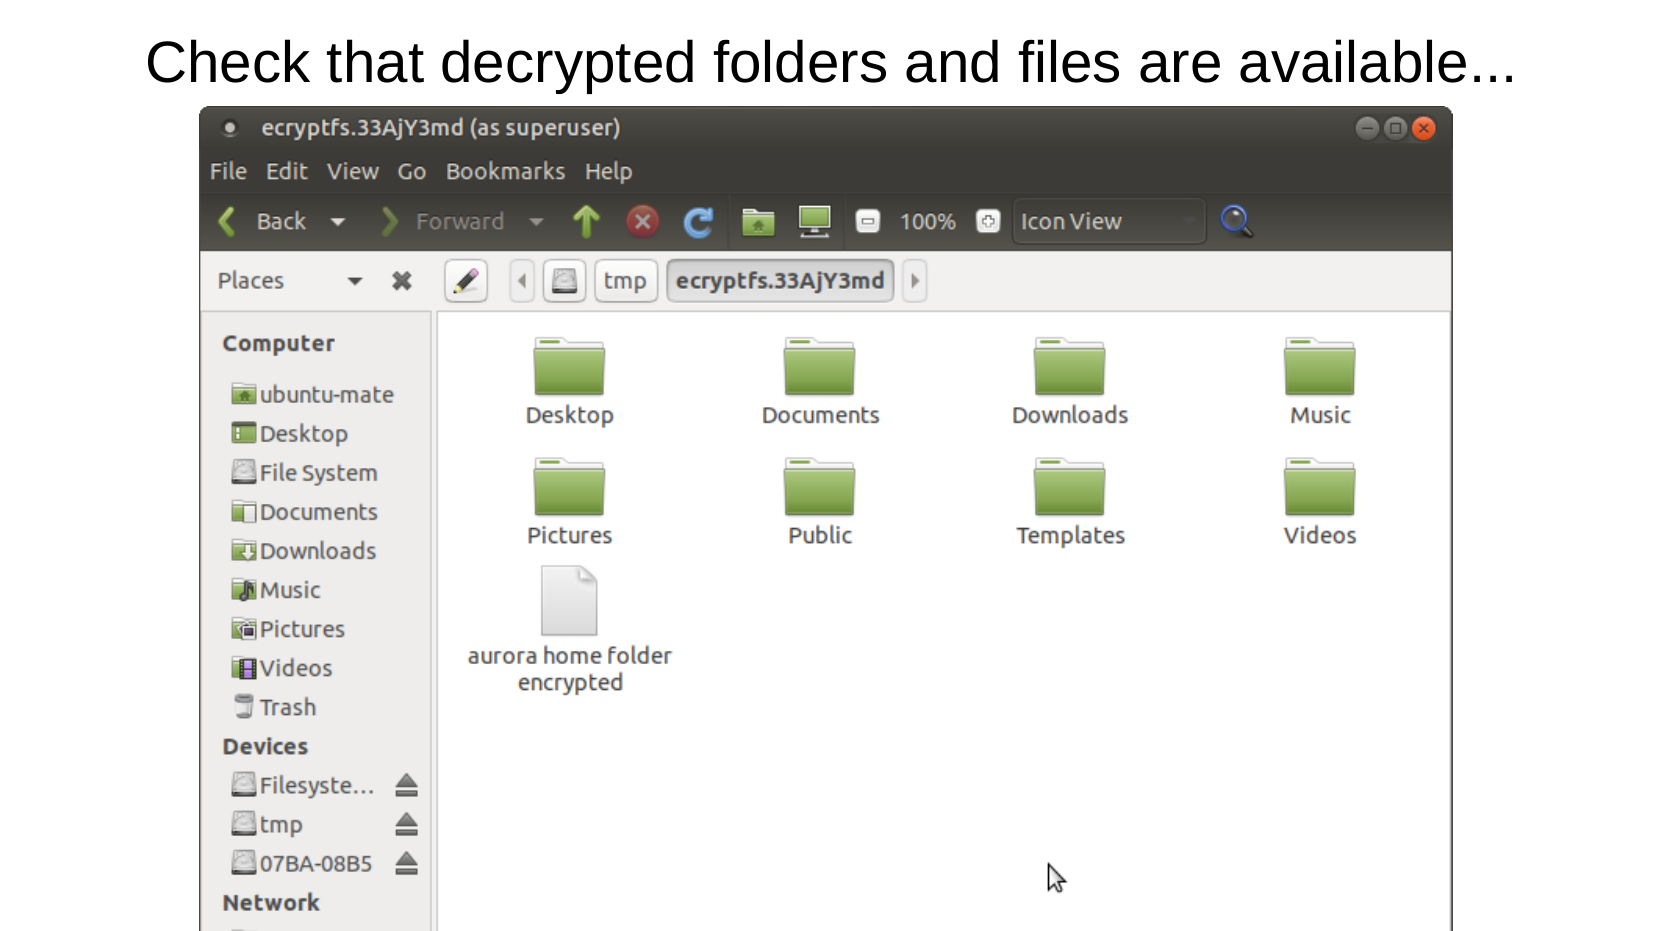

# Check that decrypted folders and files are available...